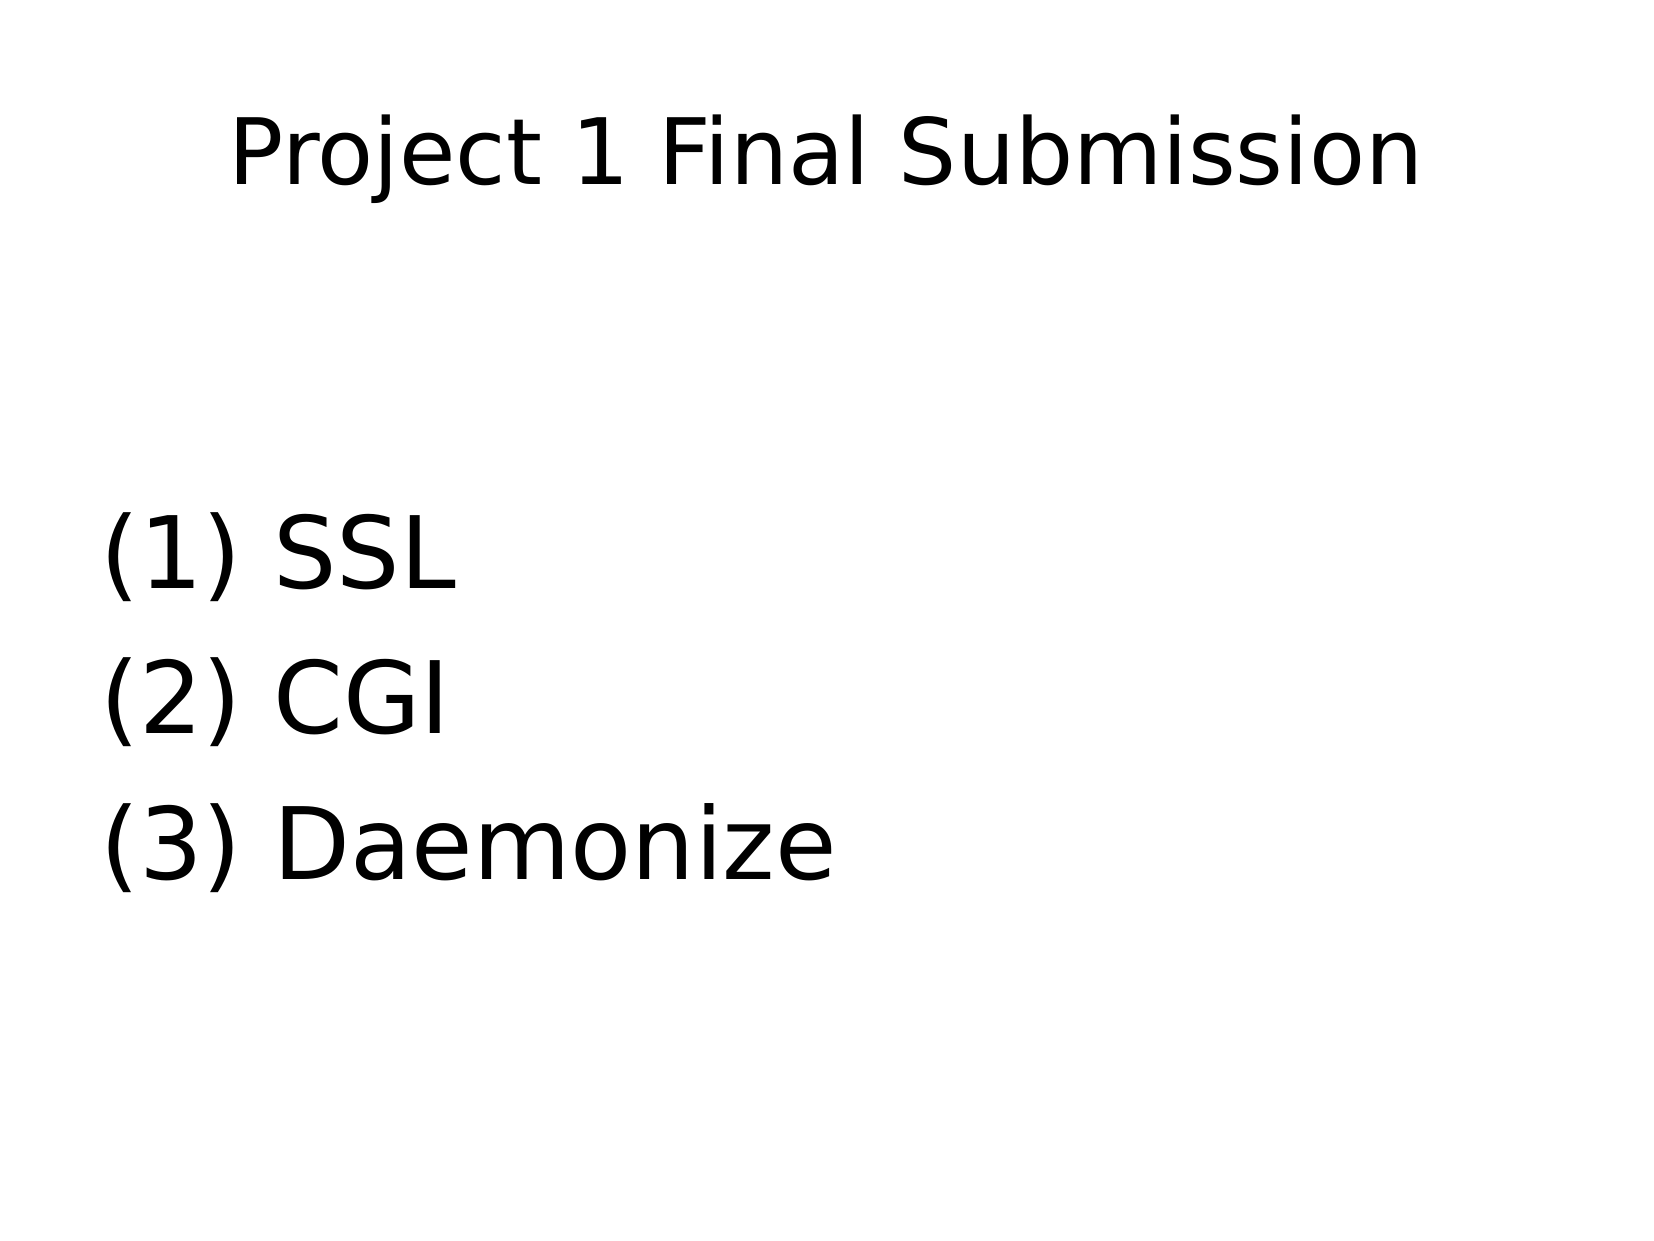

# Project 1 Final Submission
 SSL
 CGI
 Daemonize